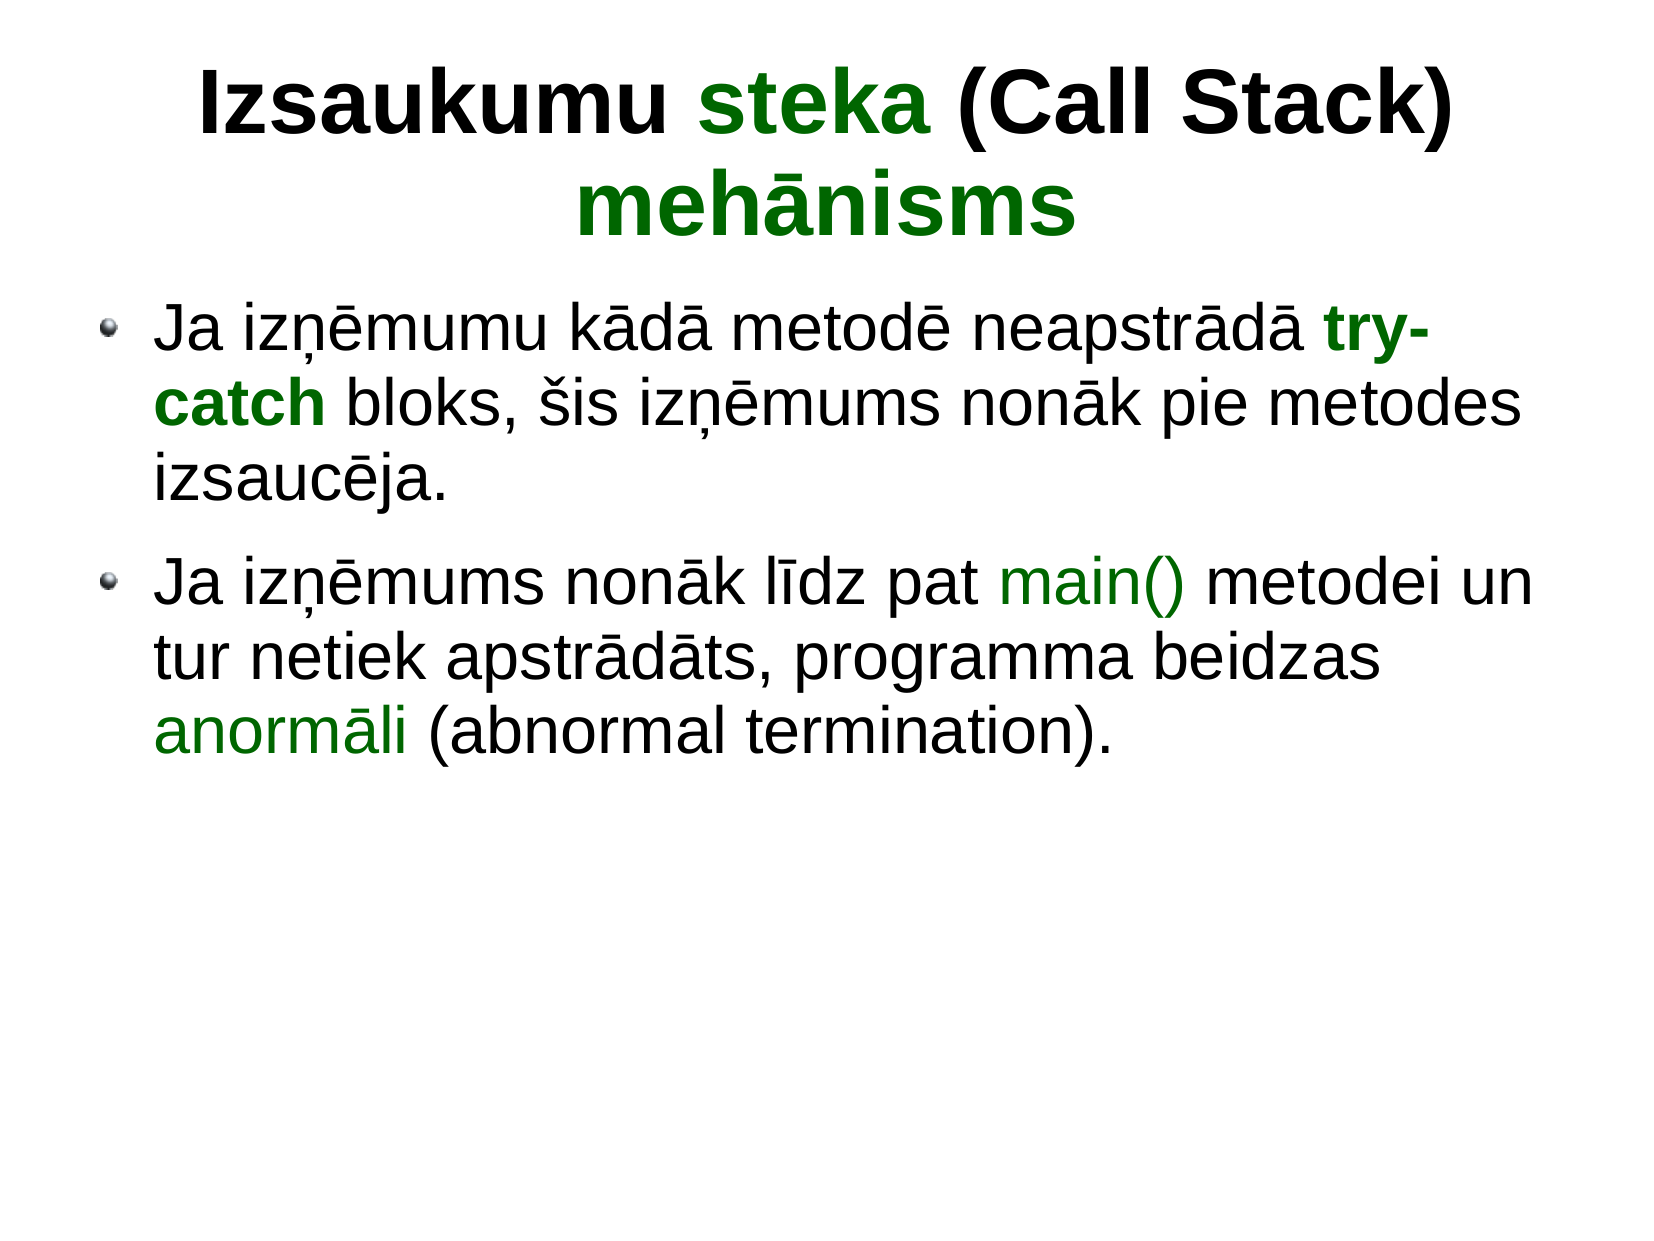

# Izsaukumu steka (Call Stack) mehānisms
Ja izņēmumu kādā metodē neapstrādā try-catch bloks, šis izņēmums nonāk pie metodes izsaucēja.
Ja izņēmums nonāk līdz pat main() metodei un tur netiek apstrādāts, programma beidzas anormāli (abnormal termination).